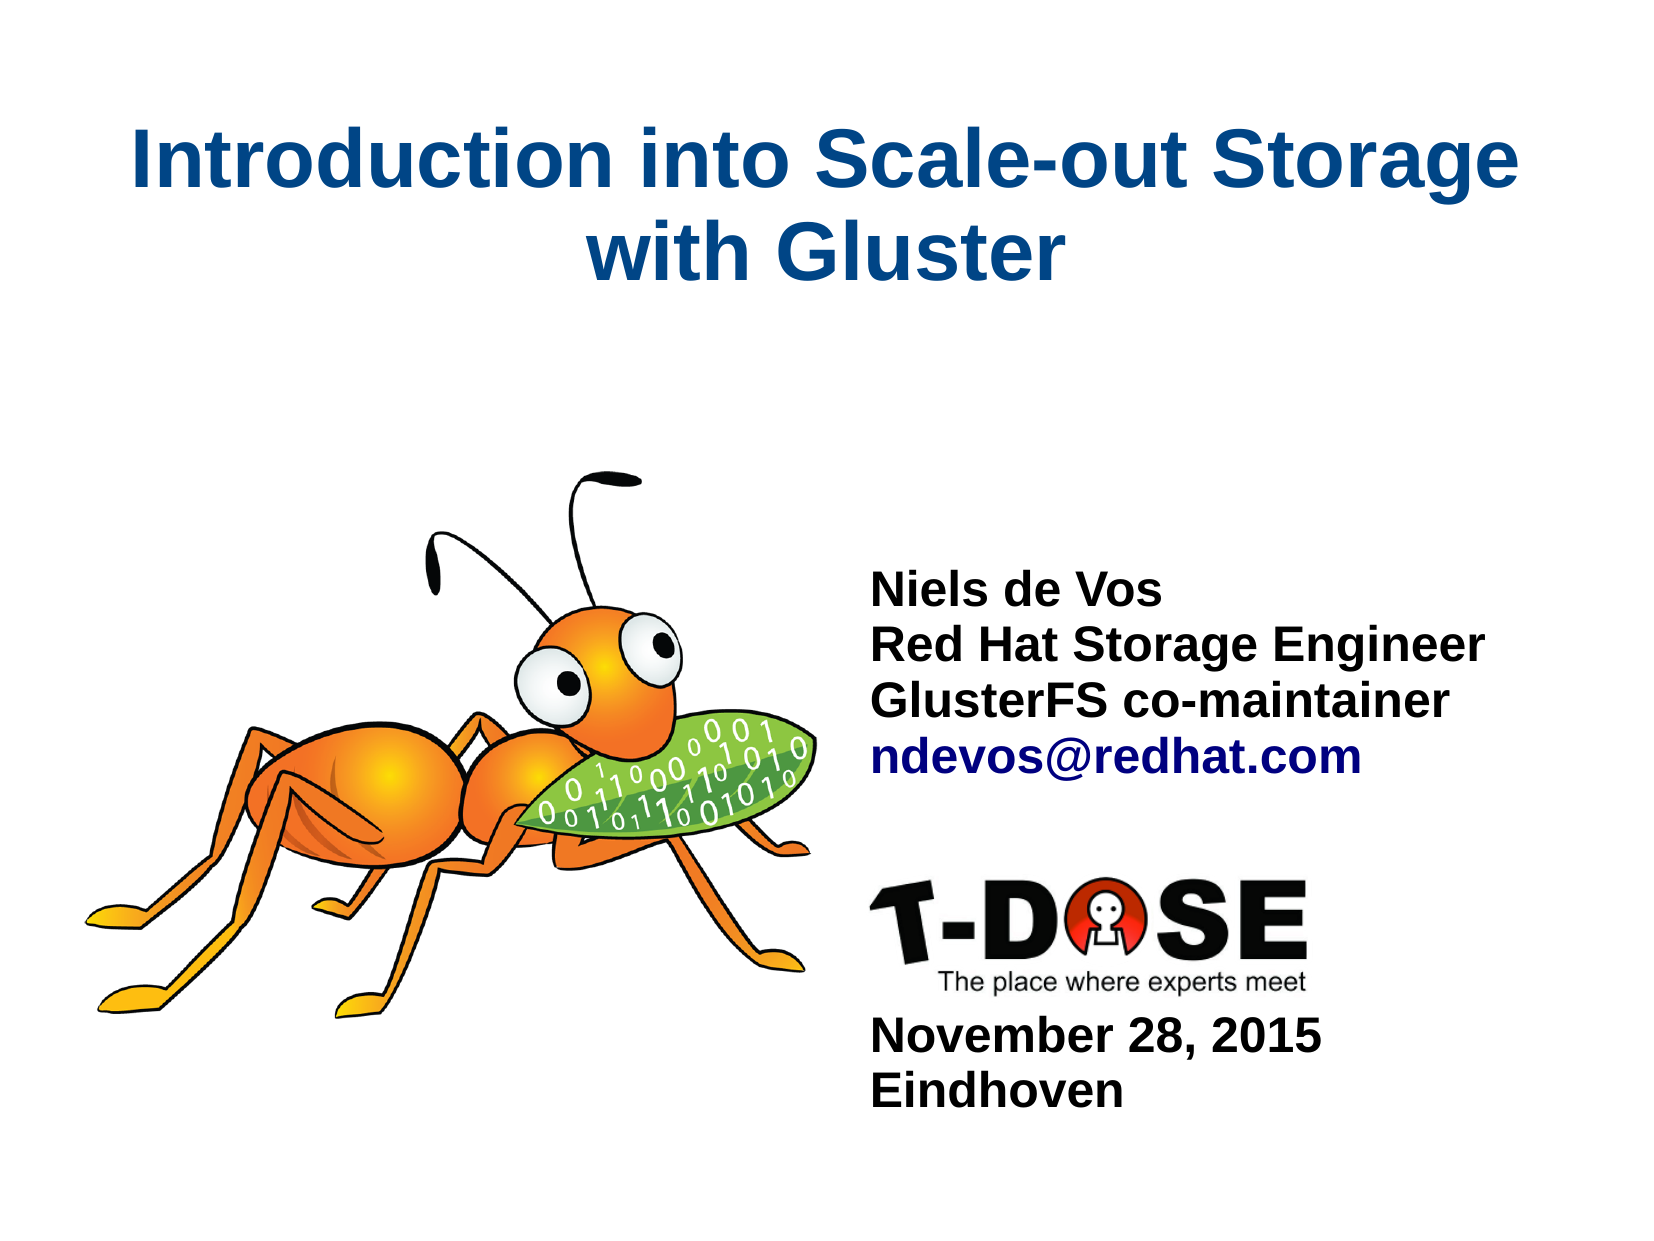

# Introduction into Scale-out Storage with Gluster
Niels de Vos
Red Hat Storage Engineer
GlusterFS co-maintainer
ndevos@redhat.com
November 28, 2015
Eindhoven